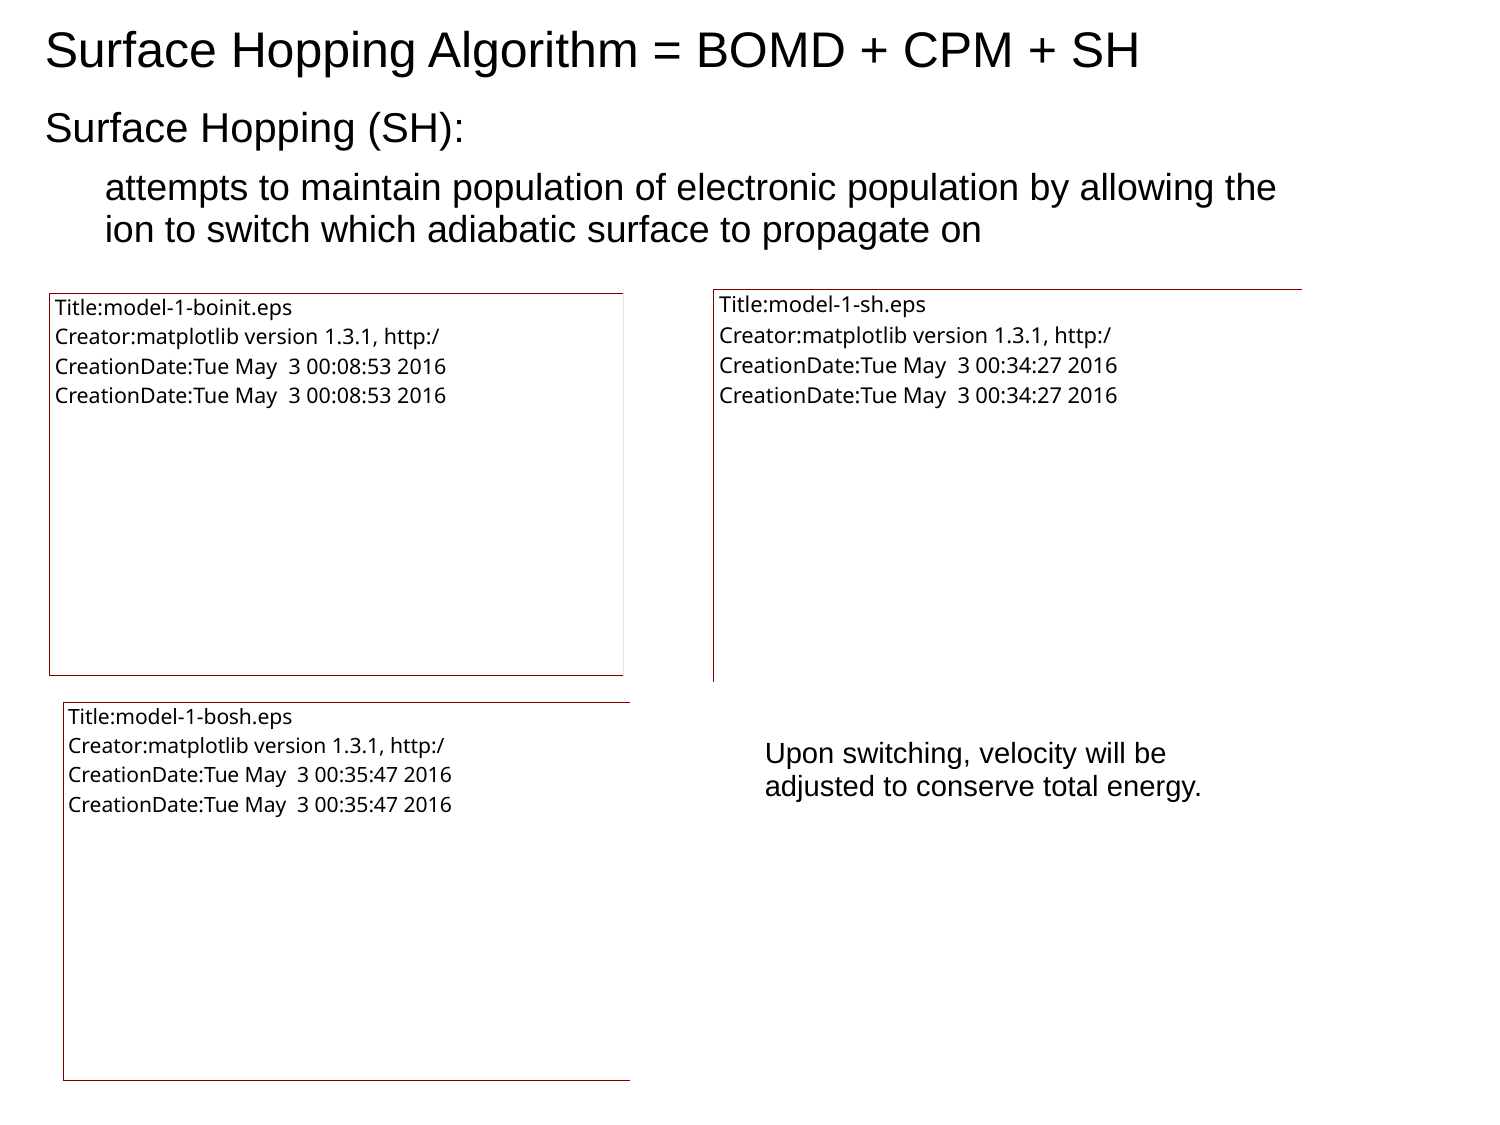

Surface Hopping Algorithm = BOMD + CPM + SH
Surface Hopping (SH):
attempts to maintain population of electronic population by allowing the ion to switch which adiabatic surface to propagate on
Upon switching, velocity will be adjusted to conserve total energy.